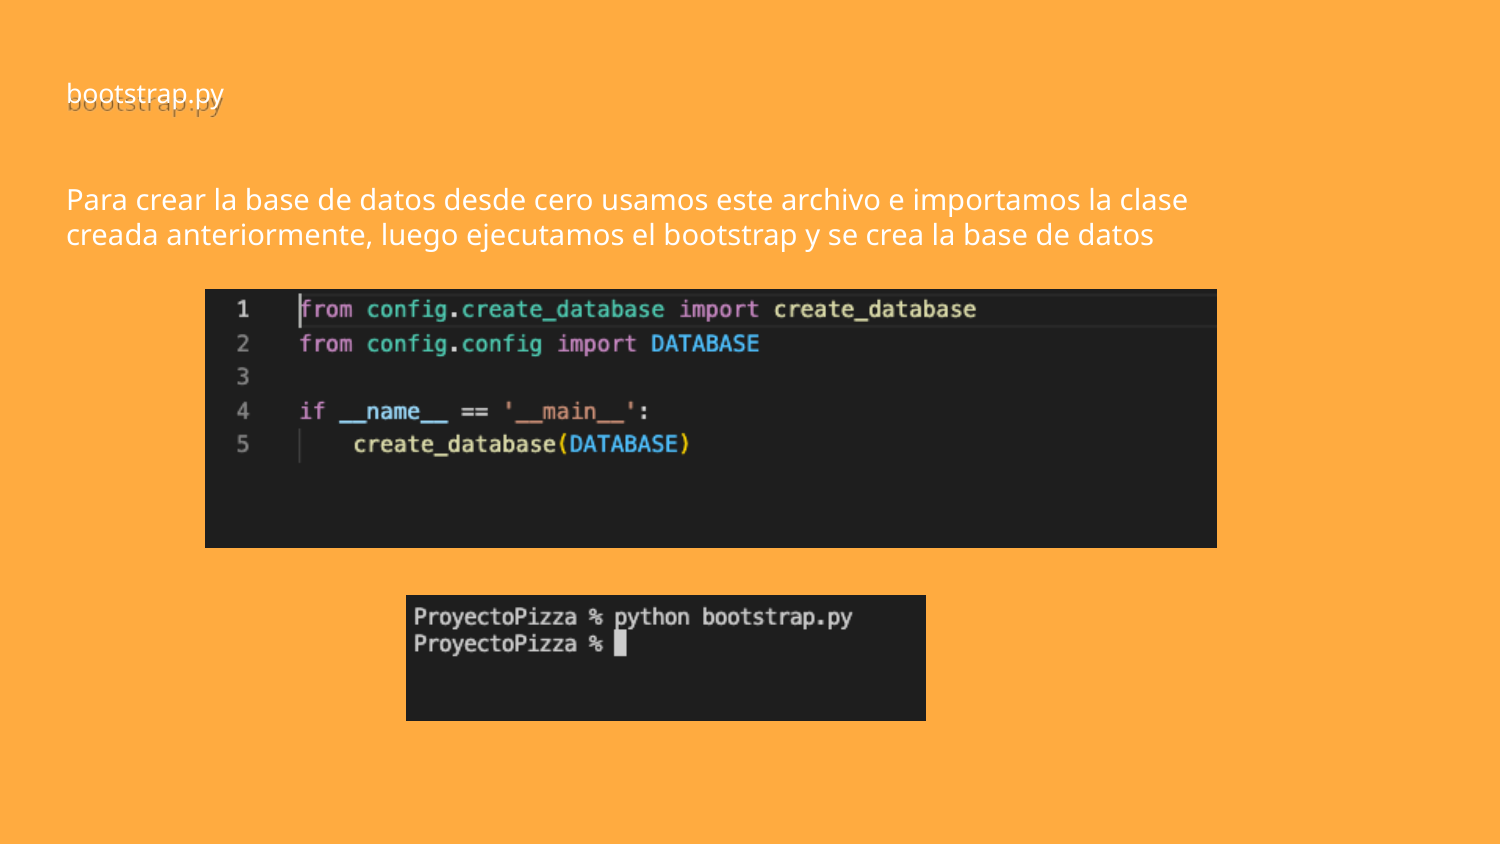

# bootstrap.py
Para crear la base de datos desde cero usamos este archivo e importamos la clase creada anteriormente, luego ejecutamos el bootstrap y se crea la base de datos